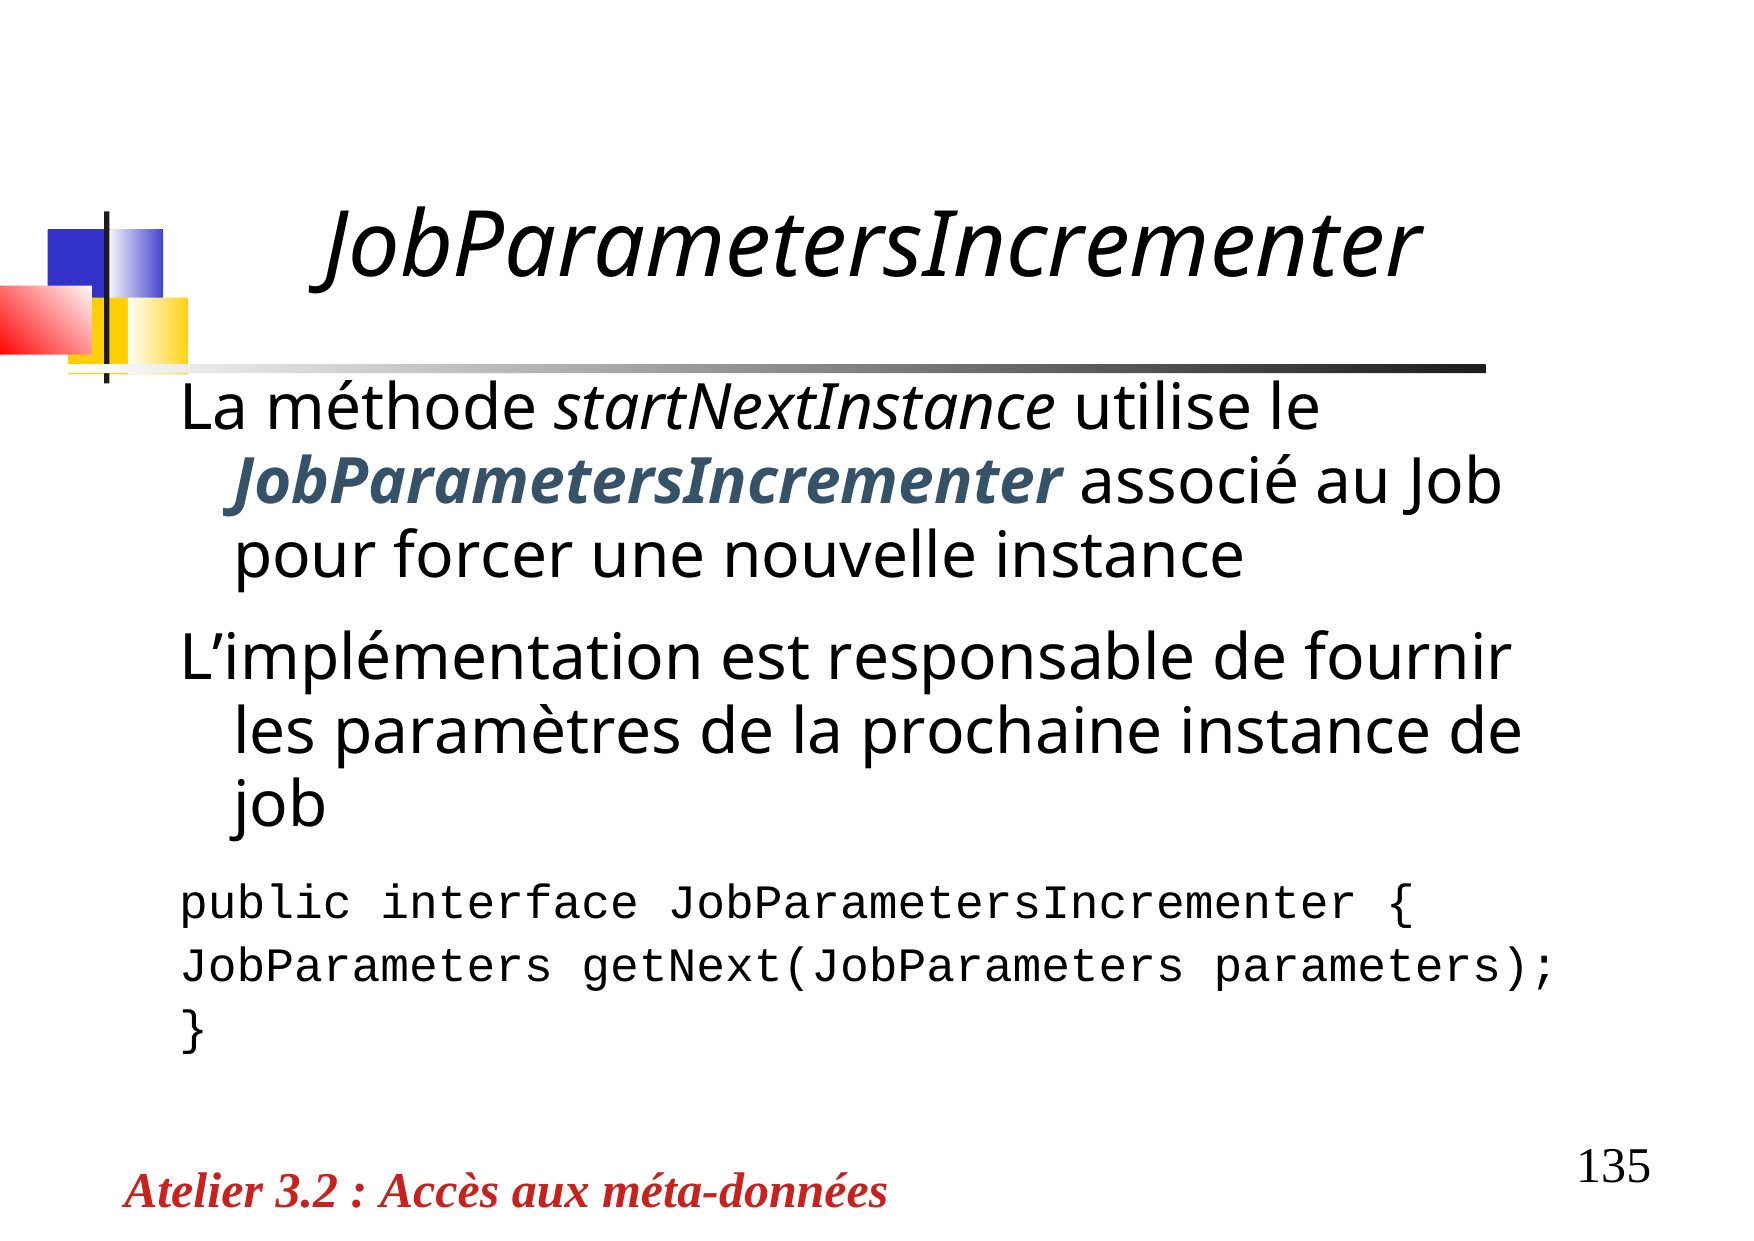

# JobParametersIncrementer
La méthode startNextInstance utilise le JobParametersIncrementer associé au Job pour forcer une nouvelle instance
L’implémentation est responsable de fournir les paramètres de la prochaine instance de job
public interface JobParametersIncrementer {
JobParameters getNext(JobParameters parameters);
}
Atelier 3.2 : Accès aux méta-données